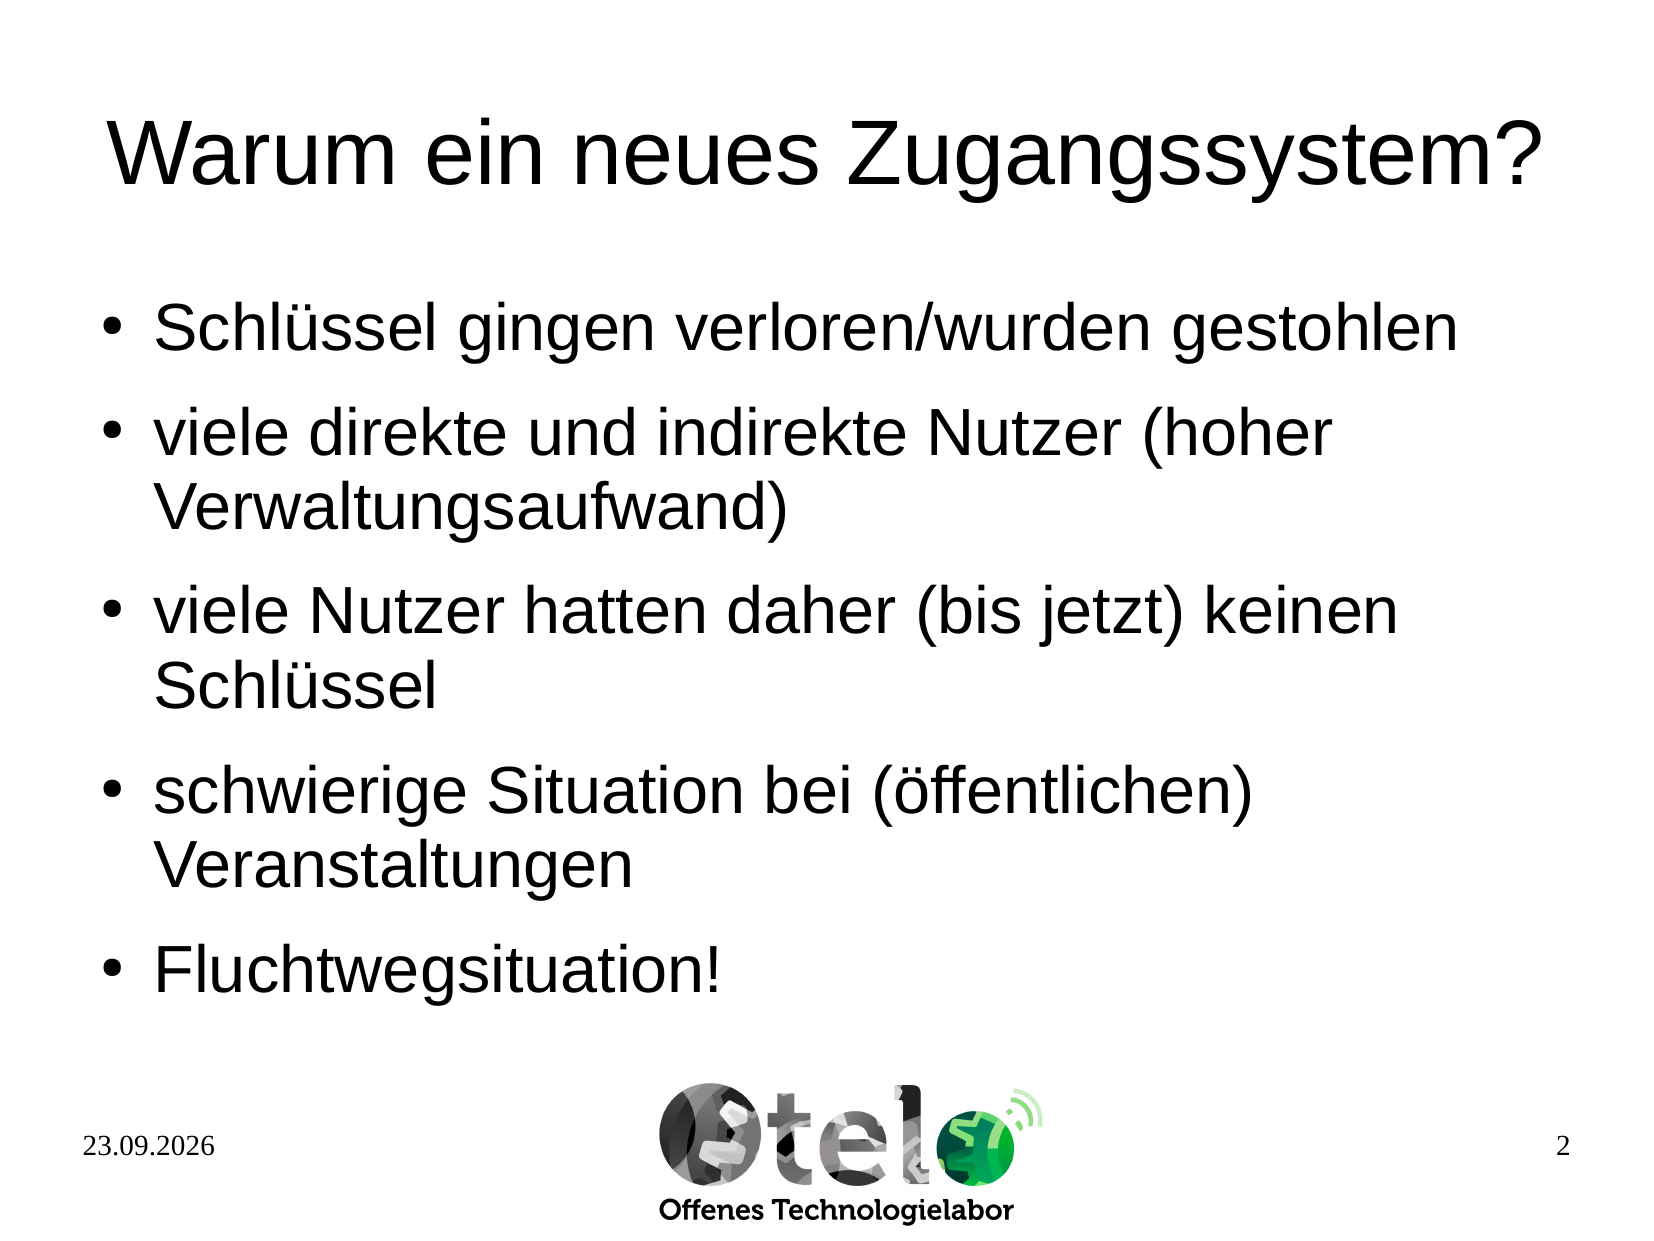

# Warum ein neues Zugangssystem?
Schlüssel gingen verloren/wurden gestohlen
viele direkte und indirekte Nutzer (hoher Verwaltungsaufwand)
viele Nutzer hatten daher (bis jetzt) keinen Schlüssel
schwierige Situation bei (öffentlichen) Veranstaltungen
Fluchtwegsituation!
2